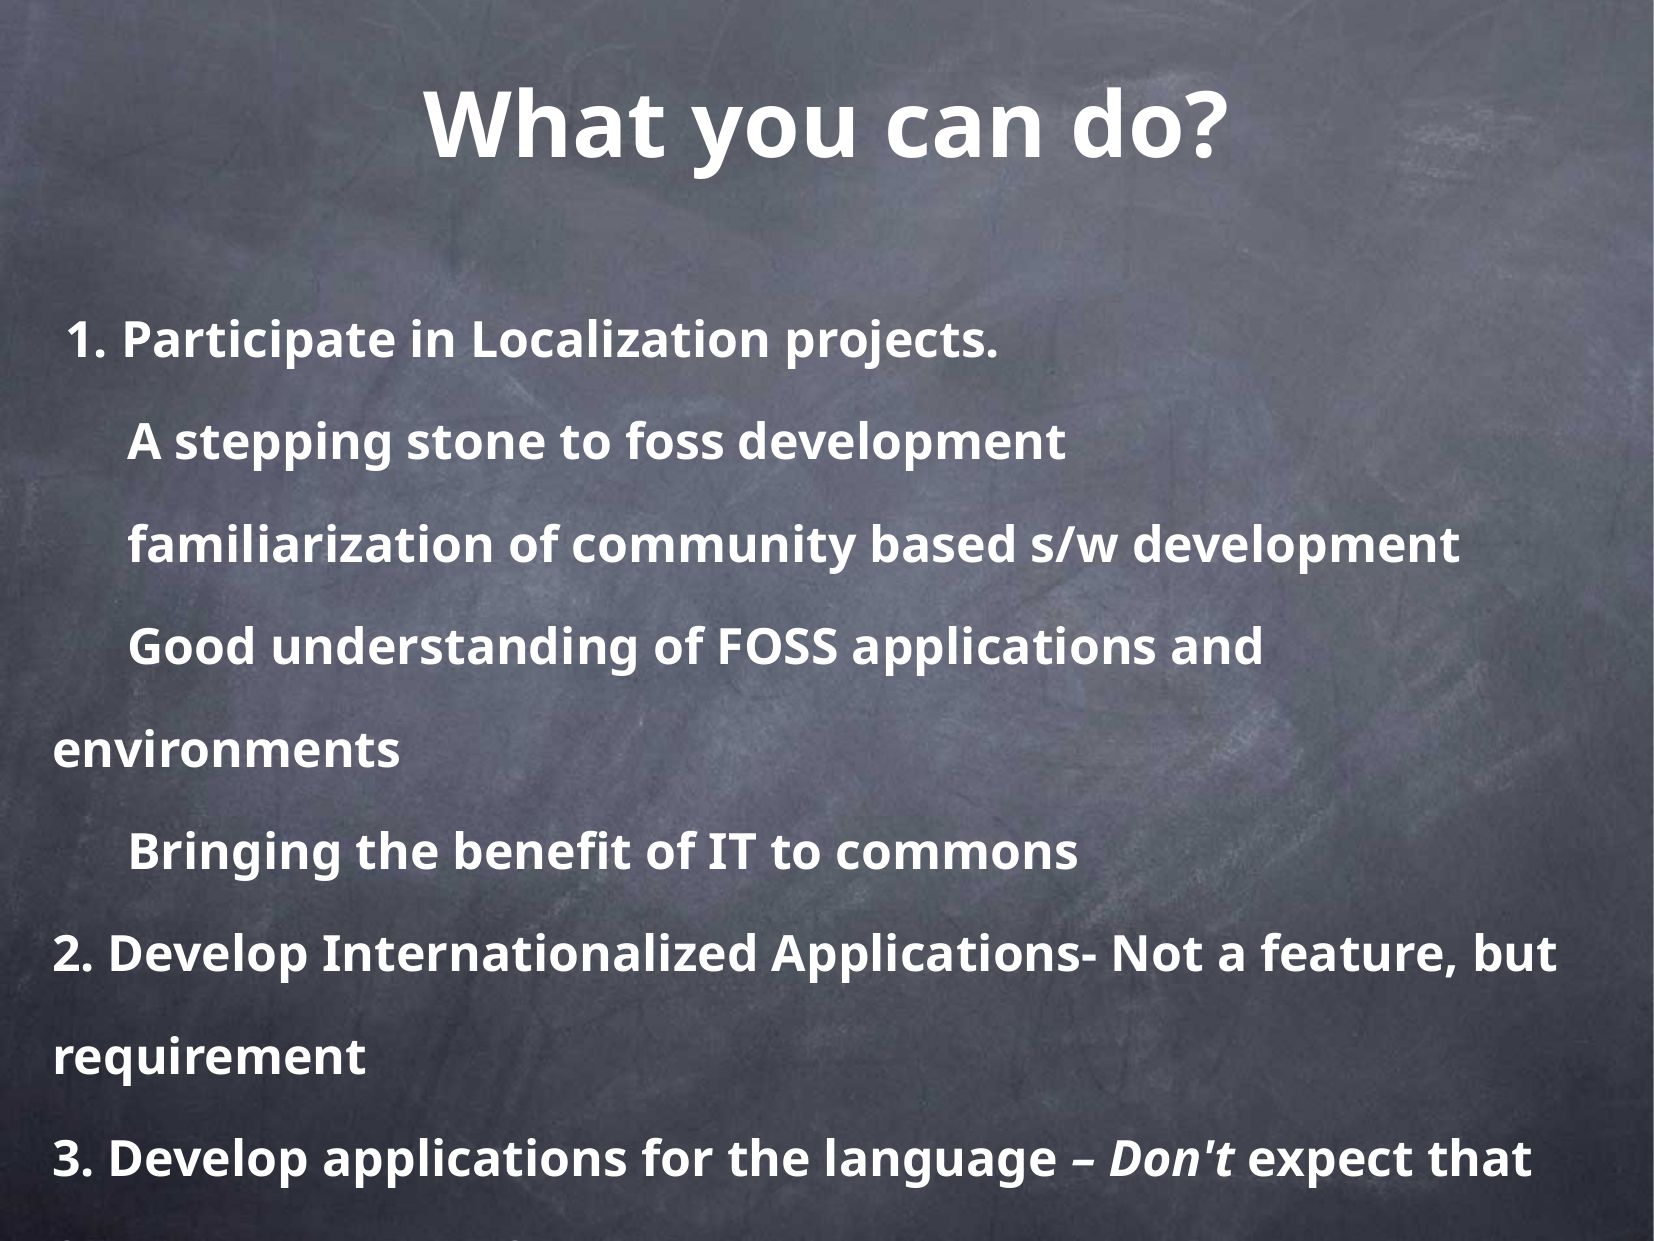

# What you can do?
 1. Participate in Localization projects.
	A stepping stone to foss development
 	familiarization of community based s/w development
	Good understanding of FOSS applications and environments
	Bringing the benefit of IT to commons
2. Develop Internationalized Applications- Not a feature, but requirement
3. Develop applications for the language – Don't expect that foreigners will do for us to consume!